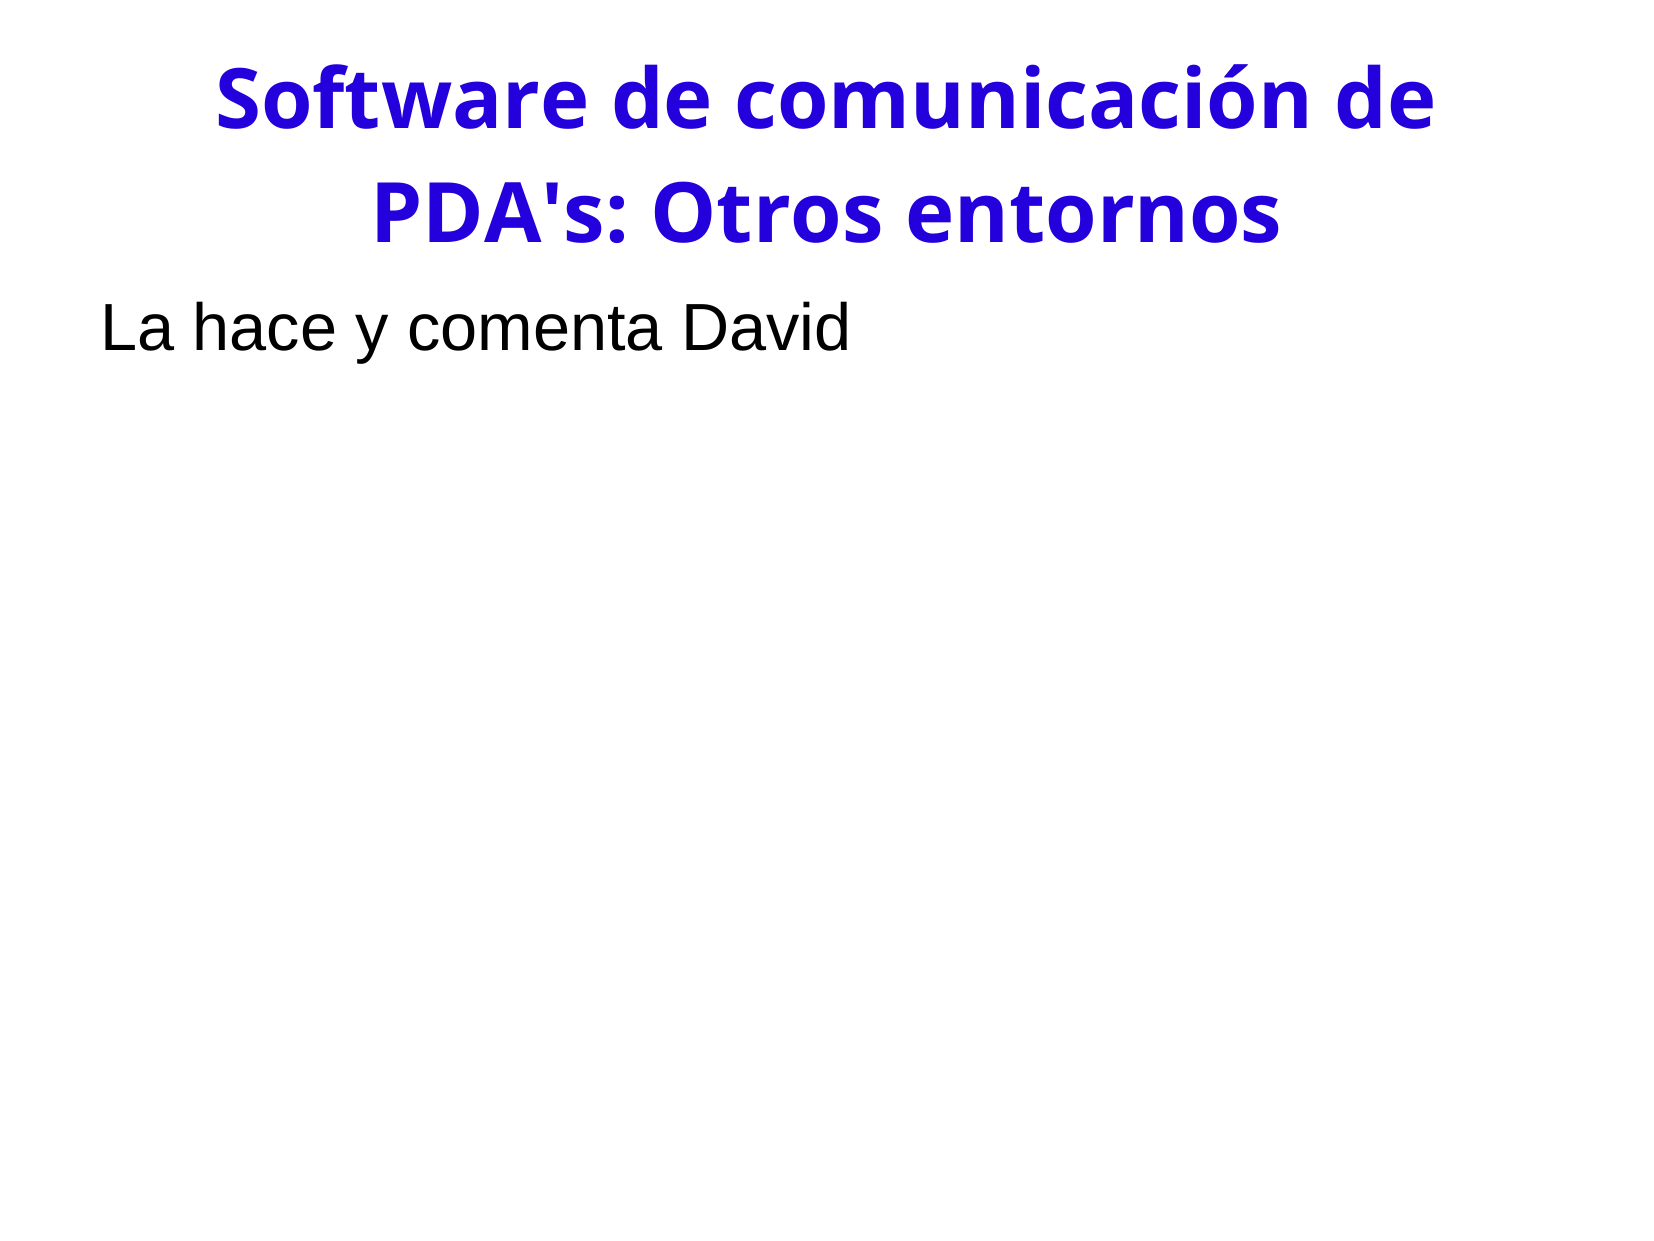

# Software de comunicación de PDA's: Otros entornos
La hace y comenta David